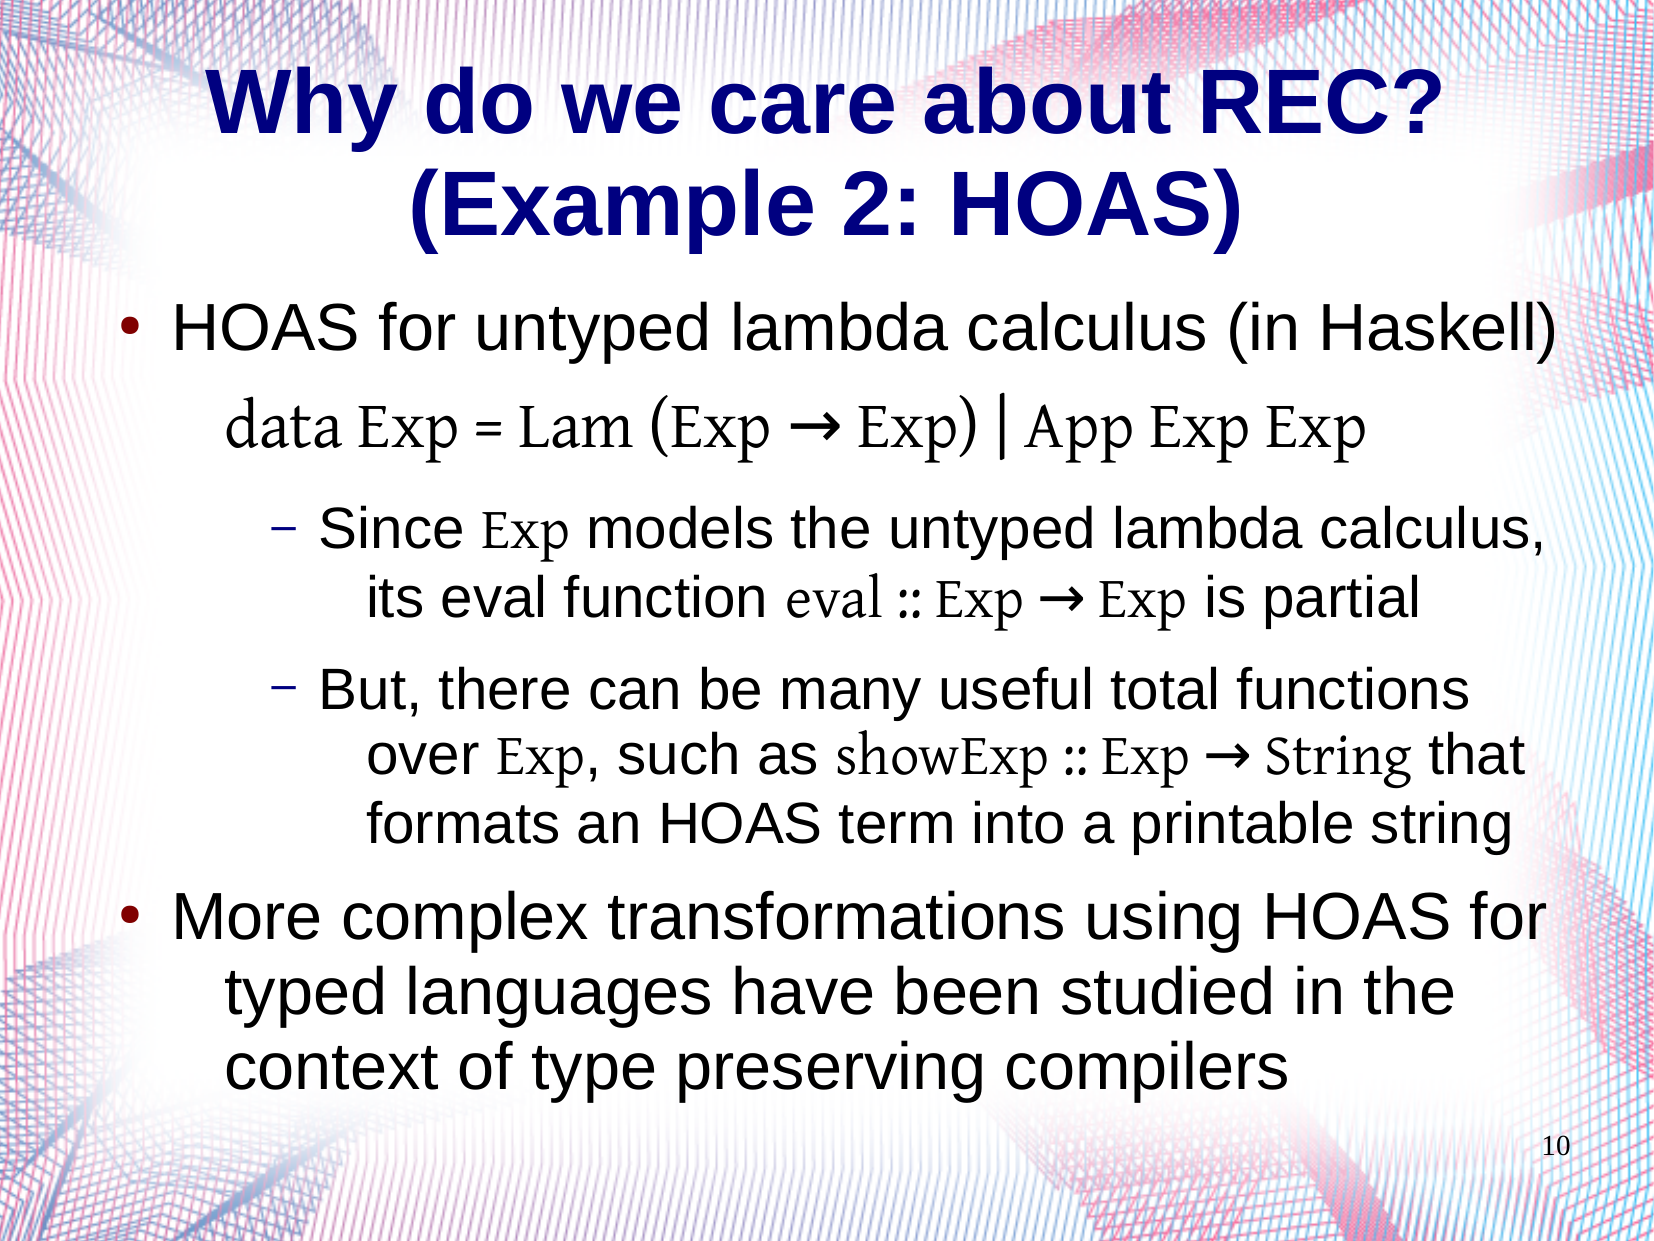

# Why do we care about REC? (Example 2: HOAS)
HOAS for untyped lambda calculus (in Haskell)
data Exp = Lam (Exp → Exp) | App Exp Exp
Since Exp models the untyped lambda calculus, its eval function eval :: Exp → Exp is partial
But, there can be many useful total functions over Exp, such as showExp :: Exp → String that formats an HOAS term into a printable string
More complex transformations using HOAS for typed languages have been studied in the context of type preserving compilers
10